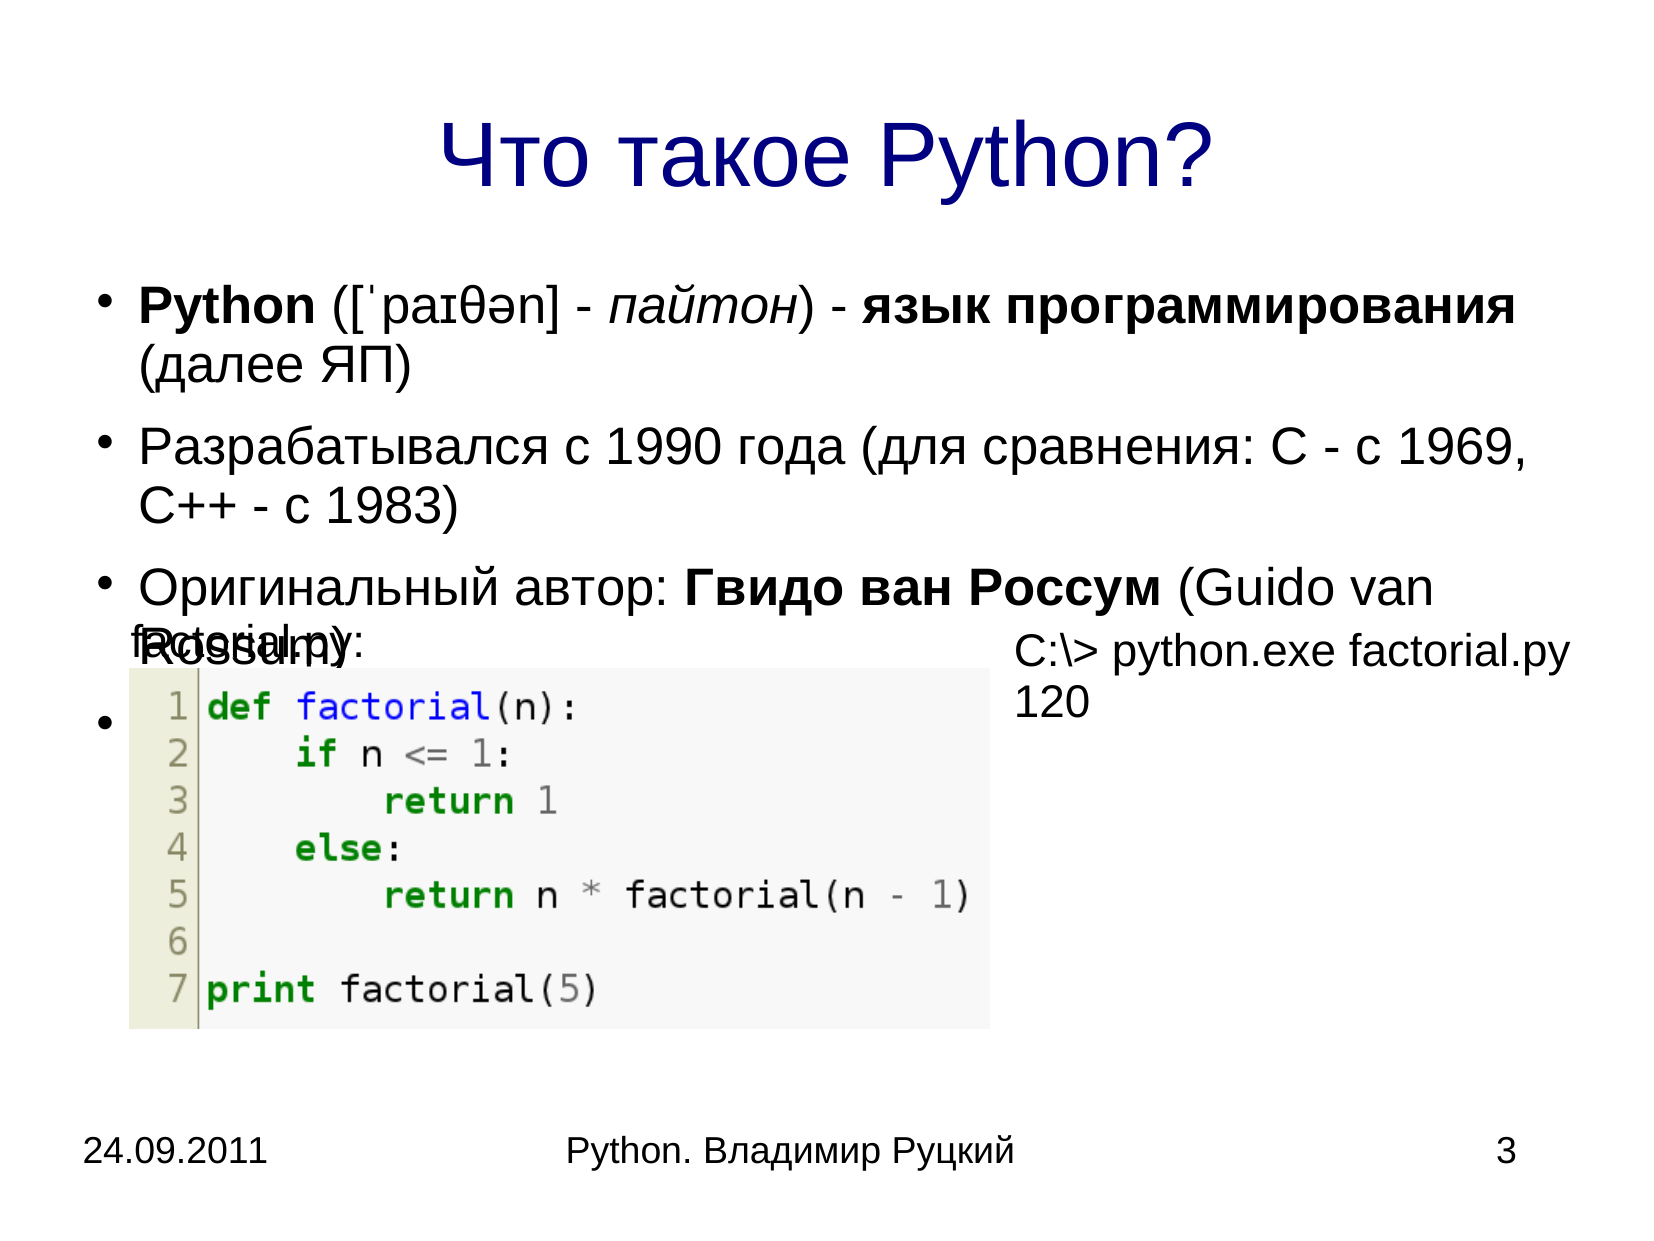

# Что такое Python?
Python ([ˈpaɪθən] - пайтон) - язык программирования (далее ЯП)
Разрабатывался с 1990 года (для сравнения: C - с 1969, C++ - с 1983)
Оригинальный автор: Гвидо ван Россум (Guido van Rossum)
http://python.org
factorial.py:
C:\> python.exe factorial.py
120
24.09.2011
Python. Владимир Руцкий
3